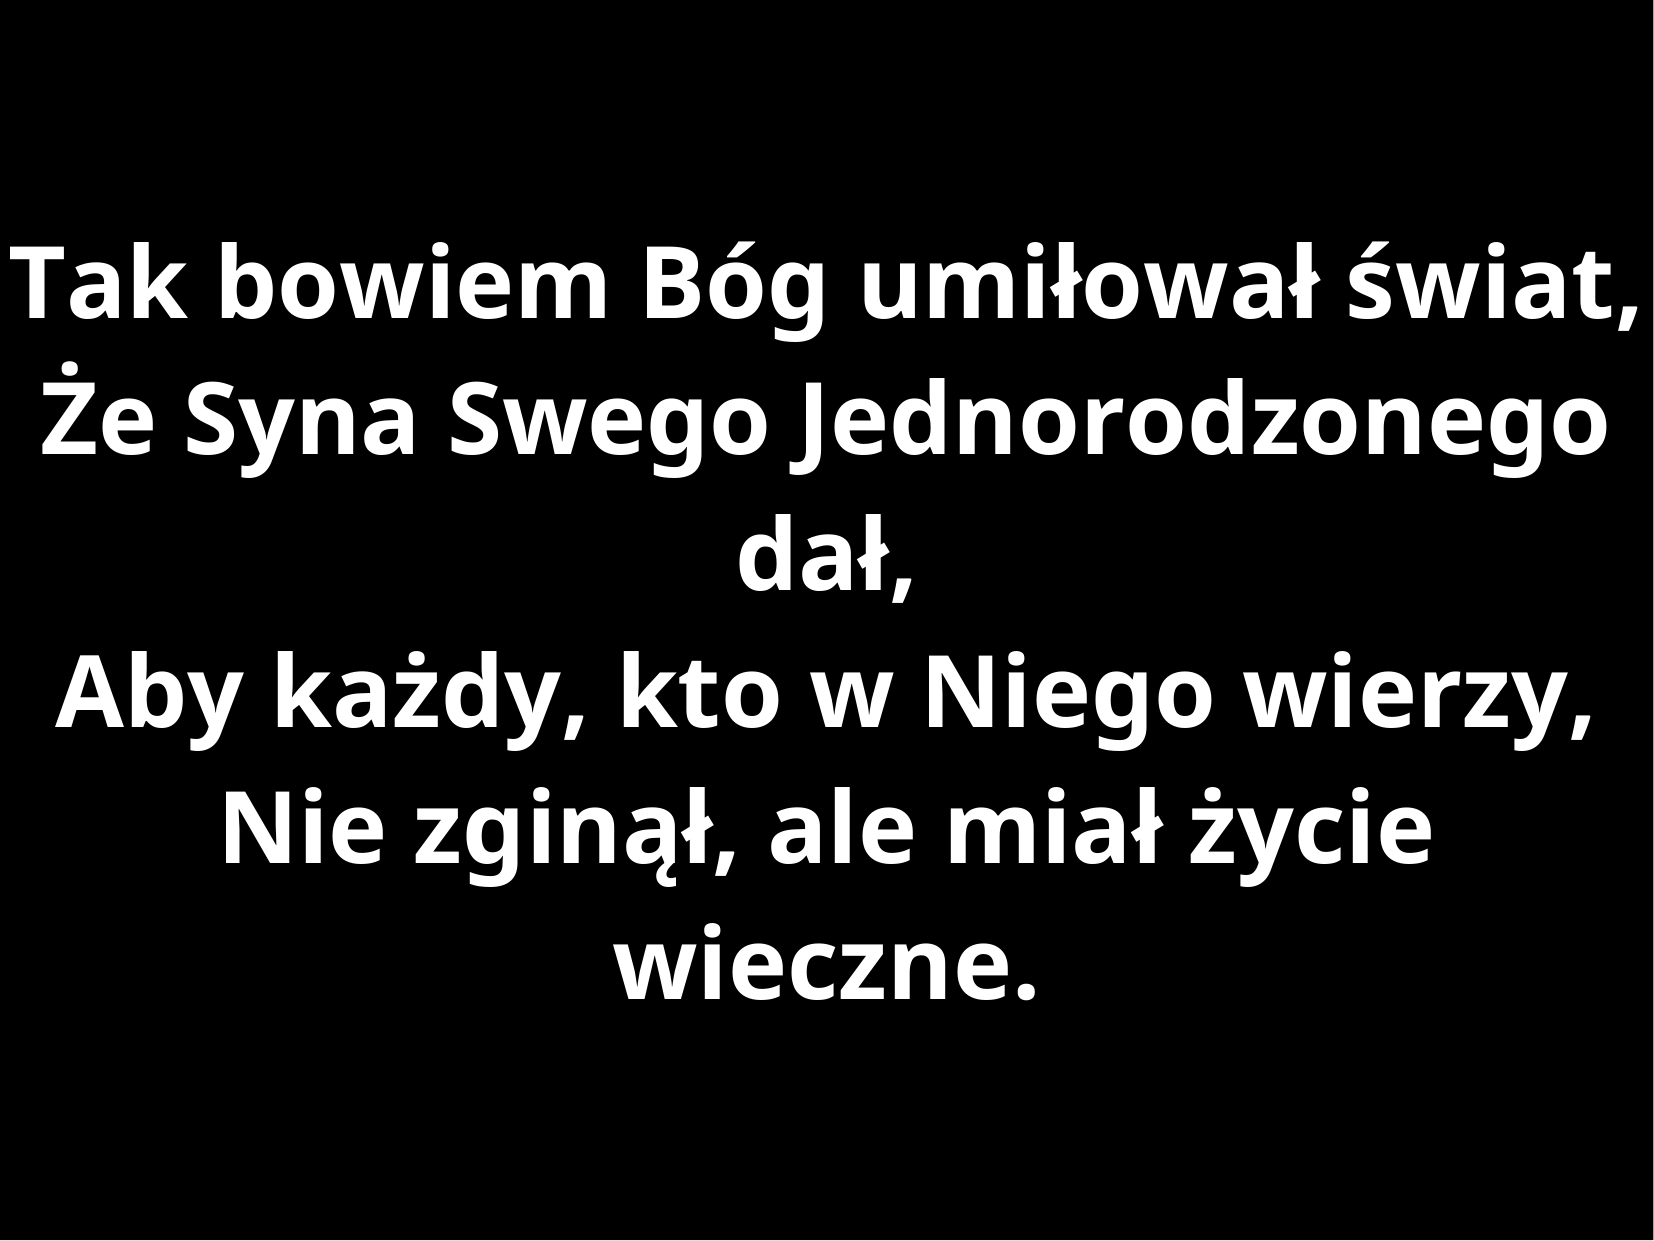

# Tak bowiem Bóg umiłował świat, Że Syna Swego Jednorodzonego dał, Aby każdy, kto w Niego wierzy, Nie zginął, ale miał życie wieczne.